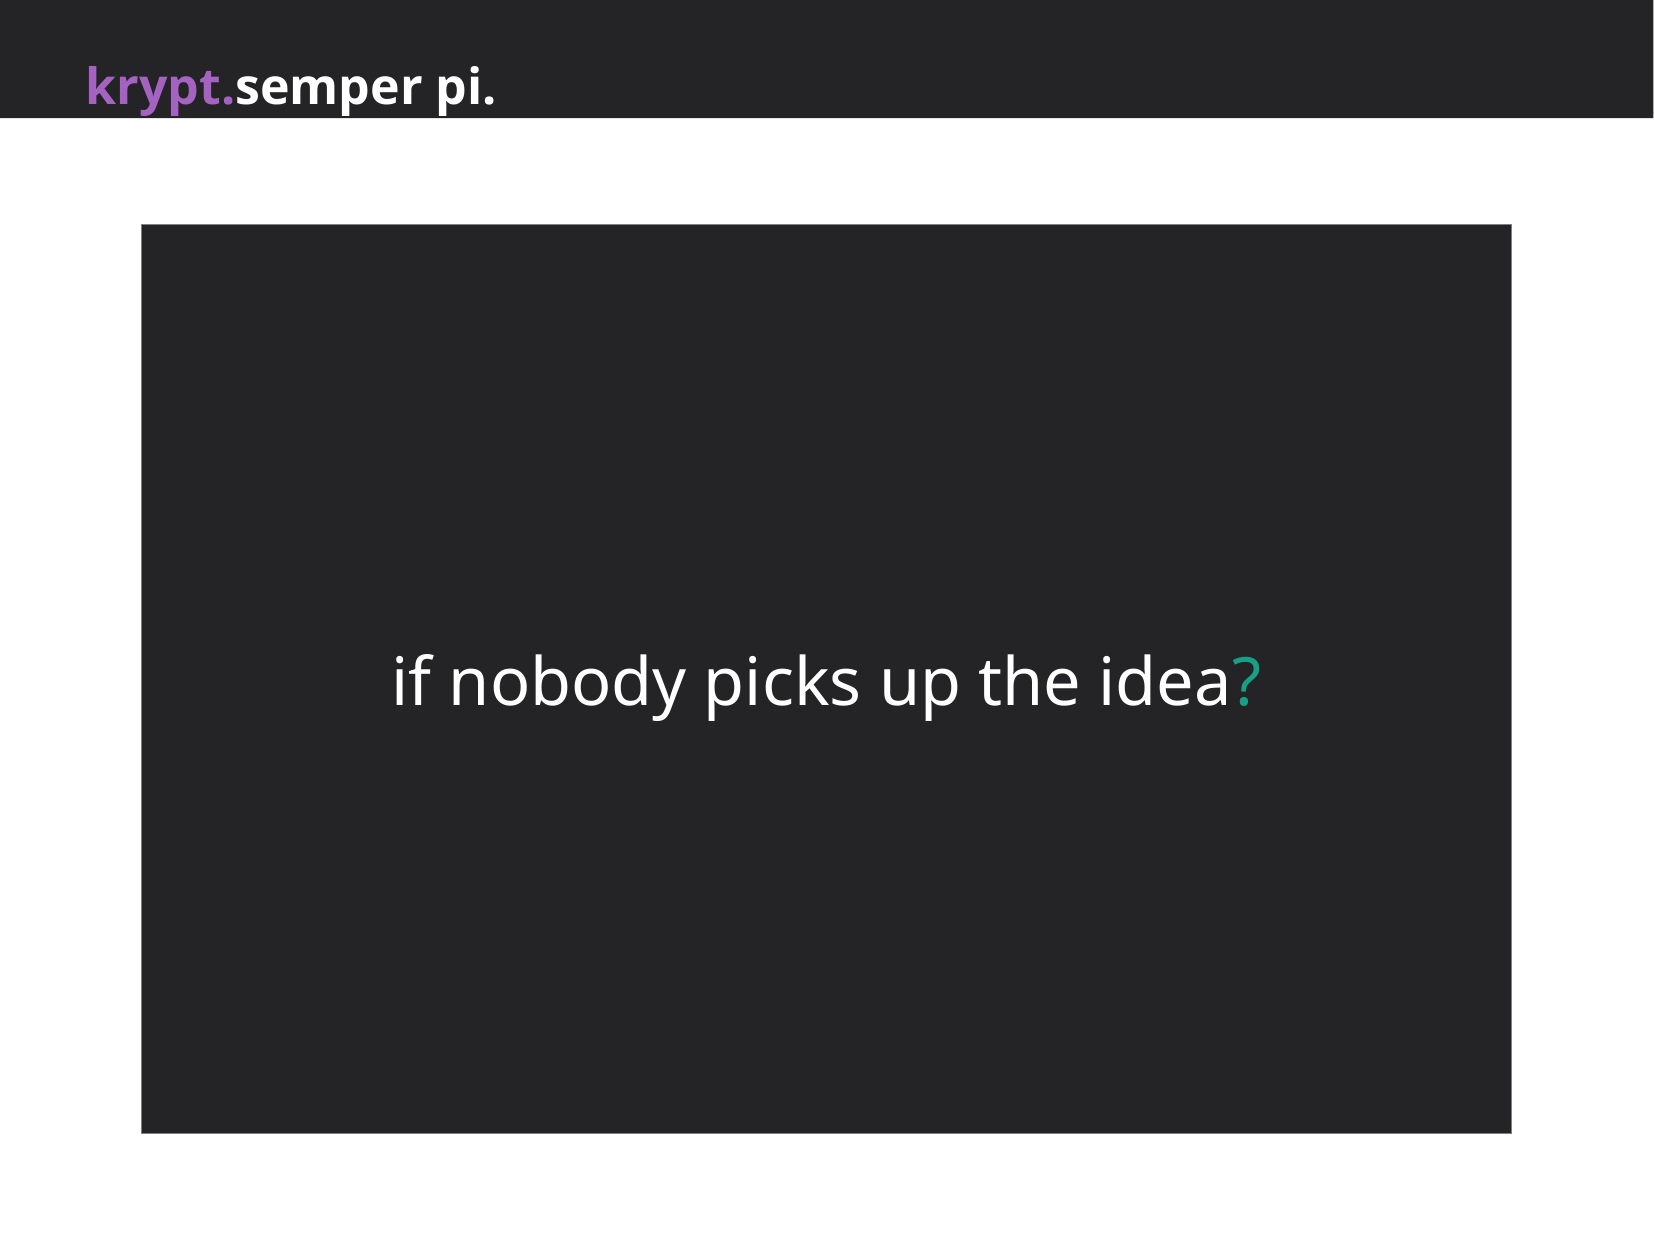

krypt.semper pi.
if nobody picks up the idea?
krypt first of all is a framework